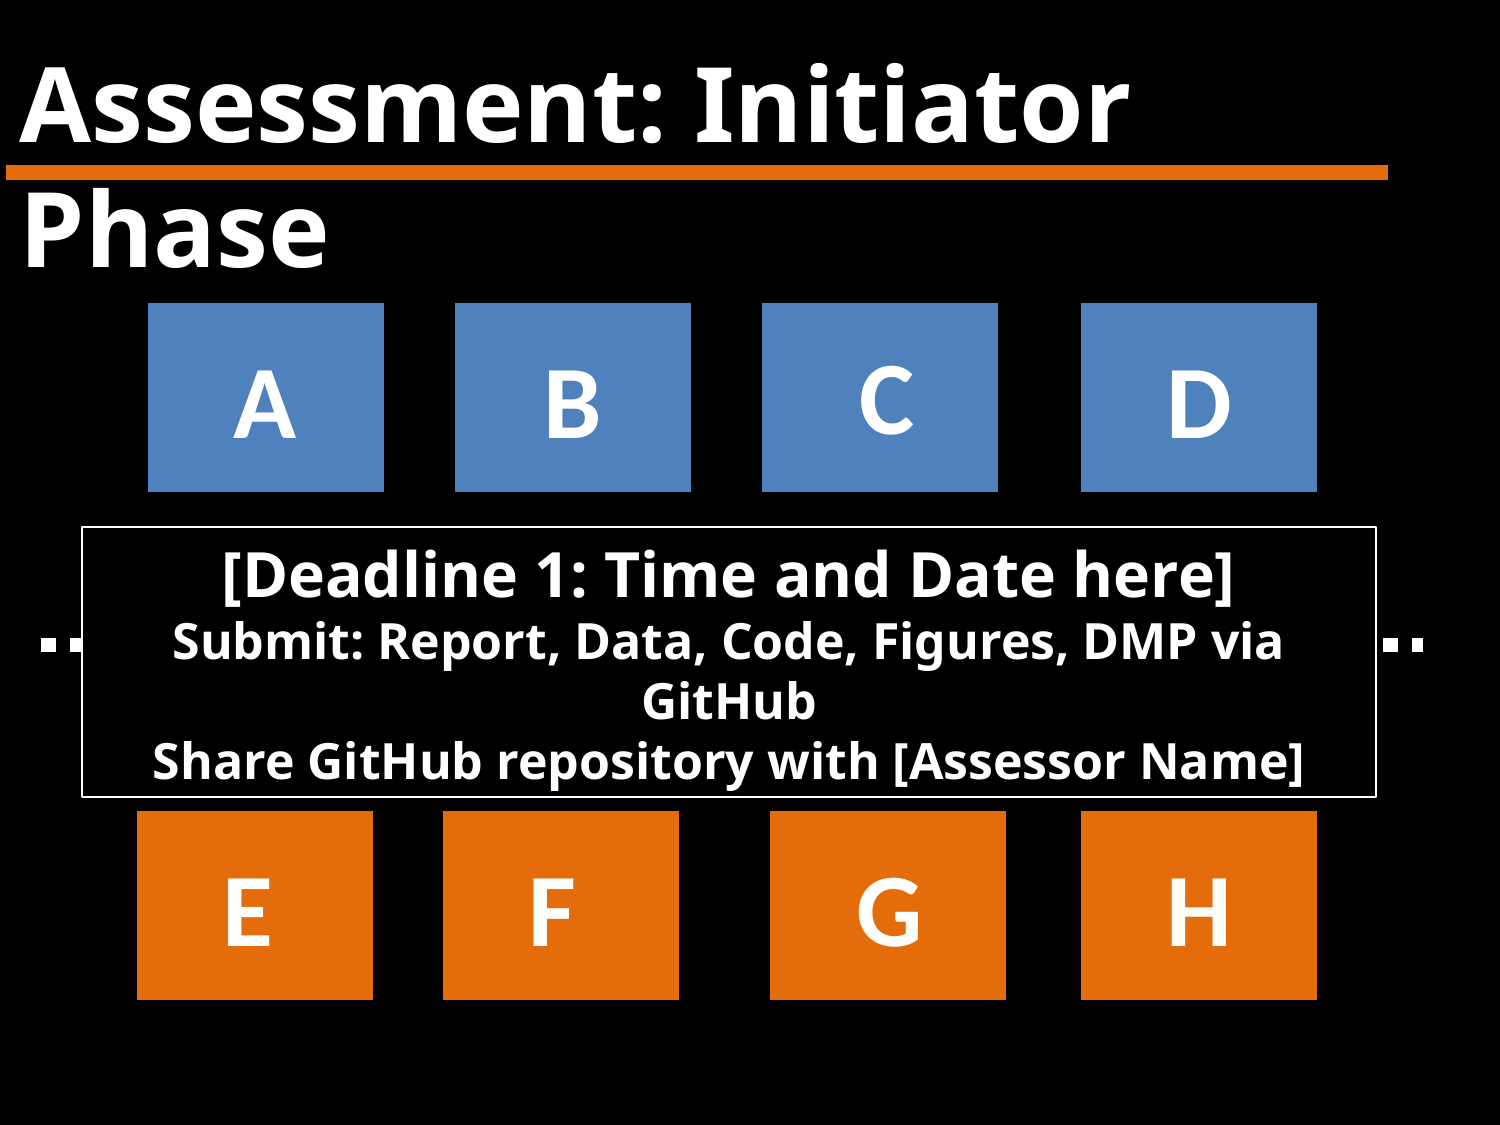

Assessment: Initiator Phase
A
B
C
D
[Deadline 1: Time and Date here]
Submit: Report, Data, Code, Figures, DMP via GitHub
Share GitHub repository with [Assessor Name]
E
F
G
H